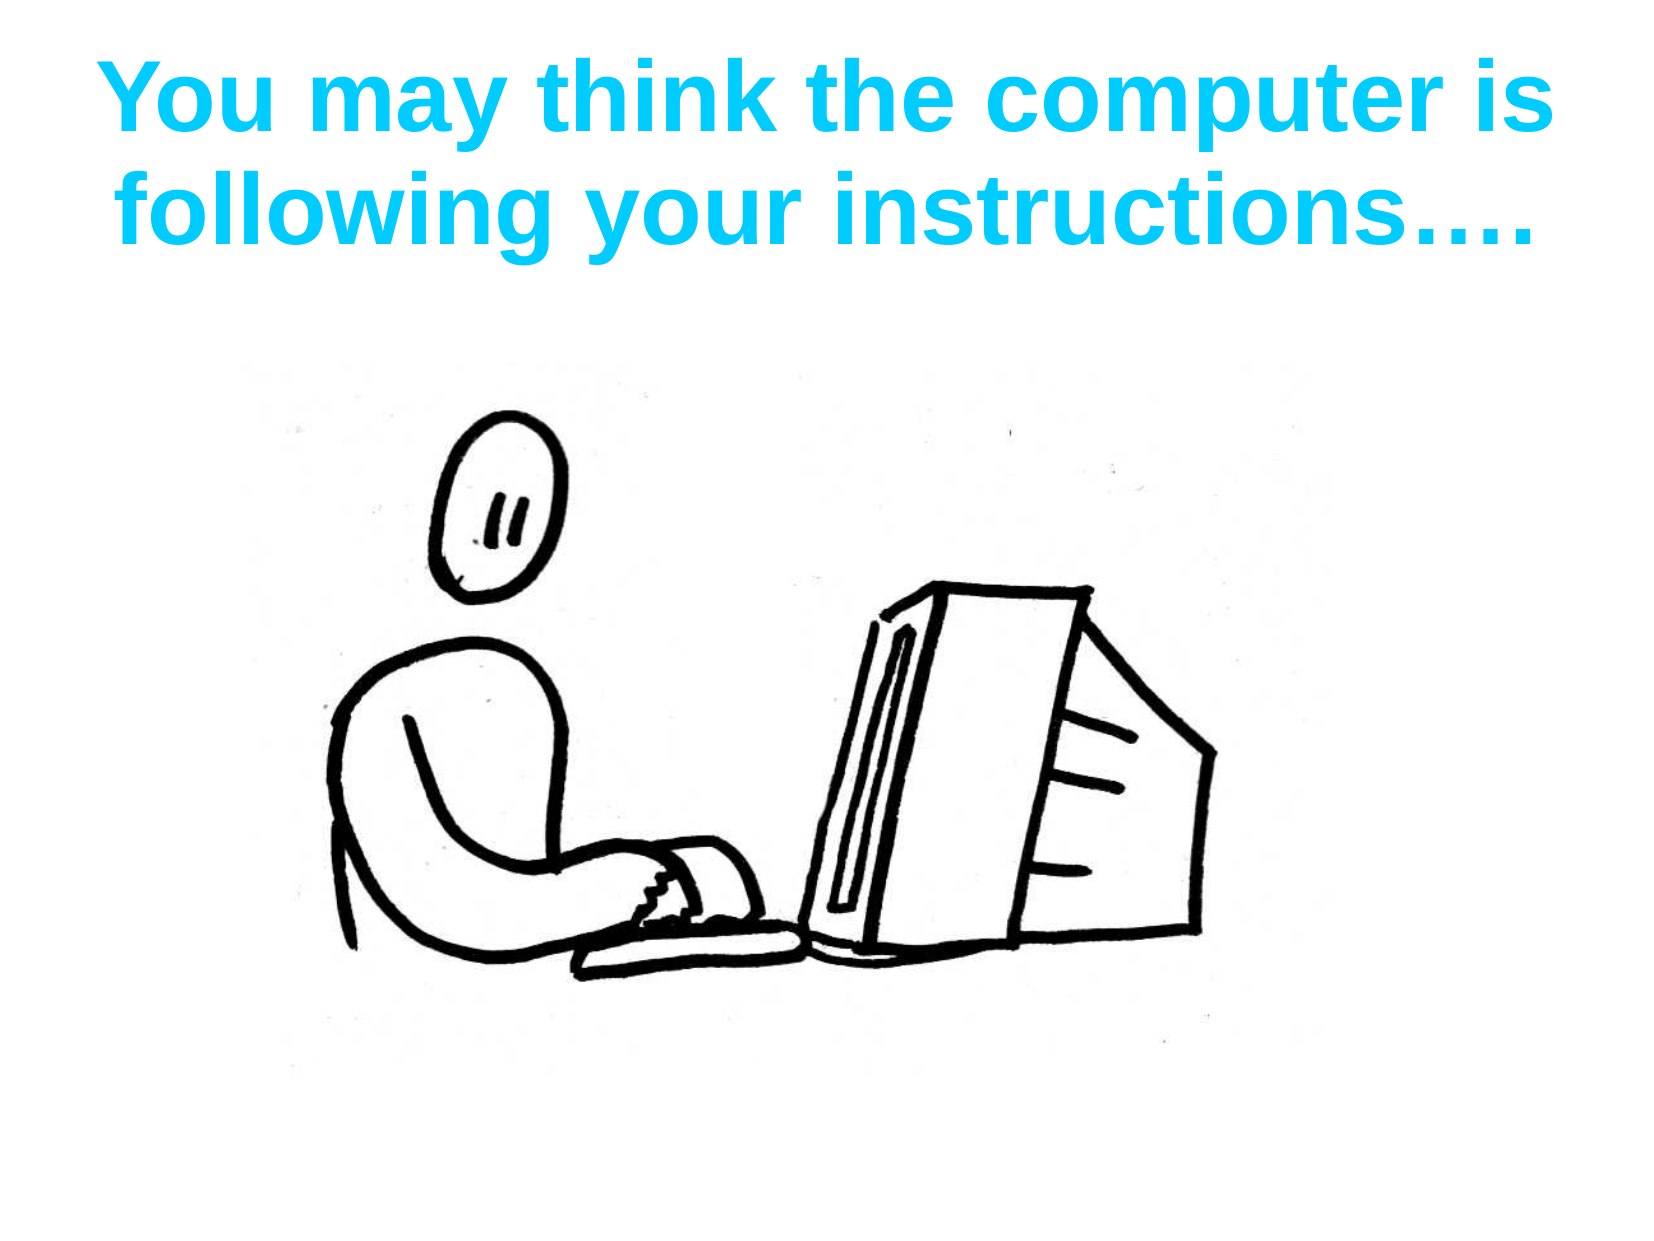

# You may think the computer is following your instructions….